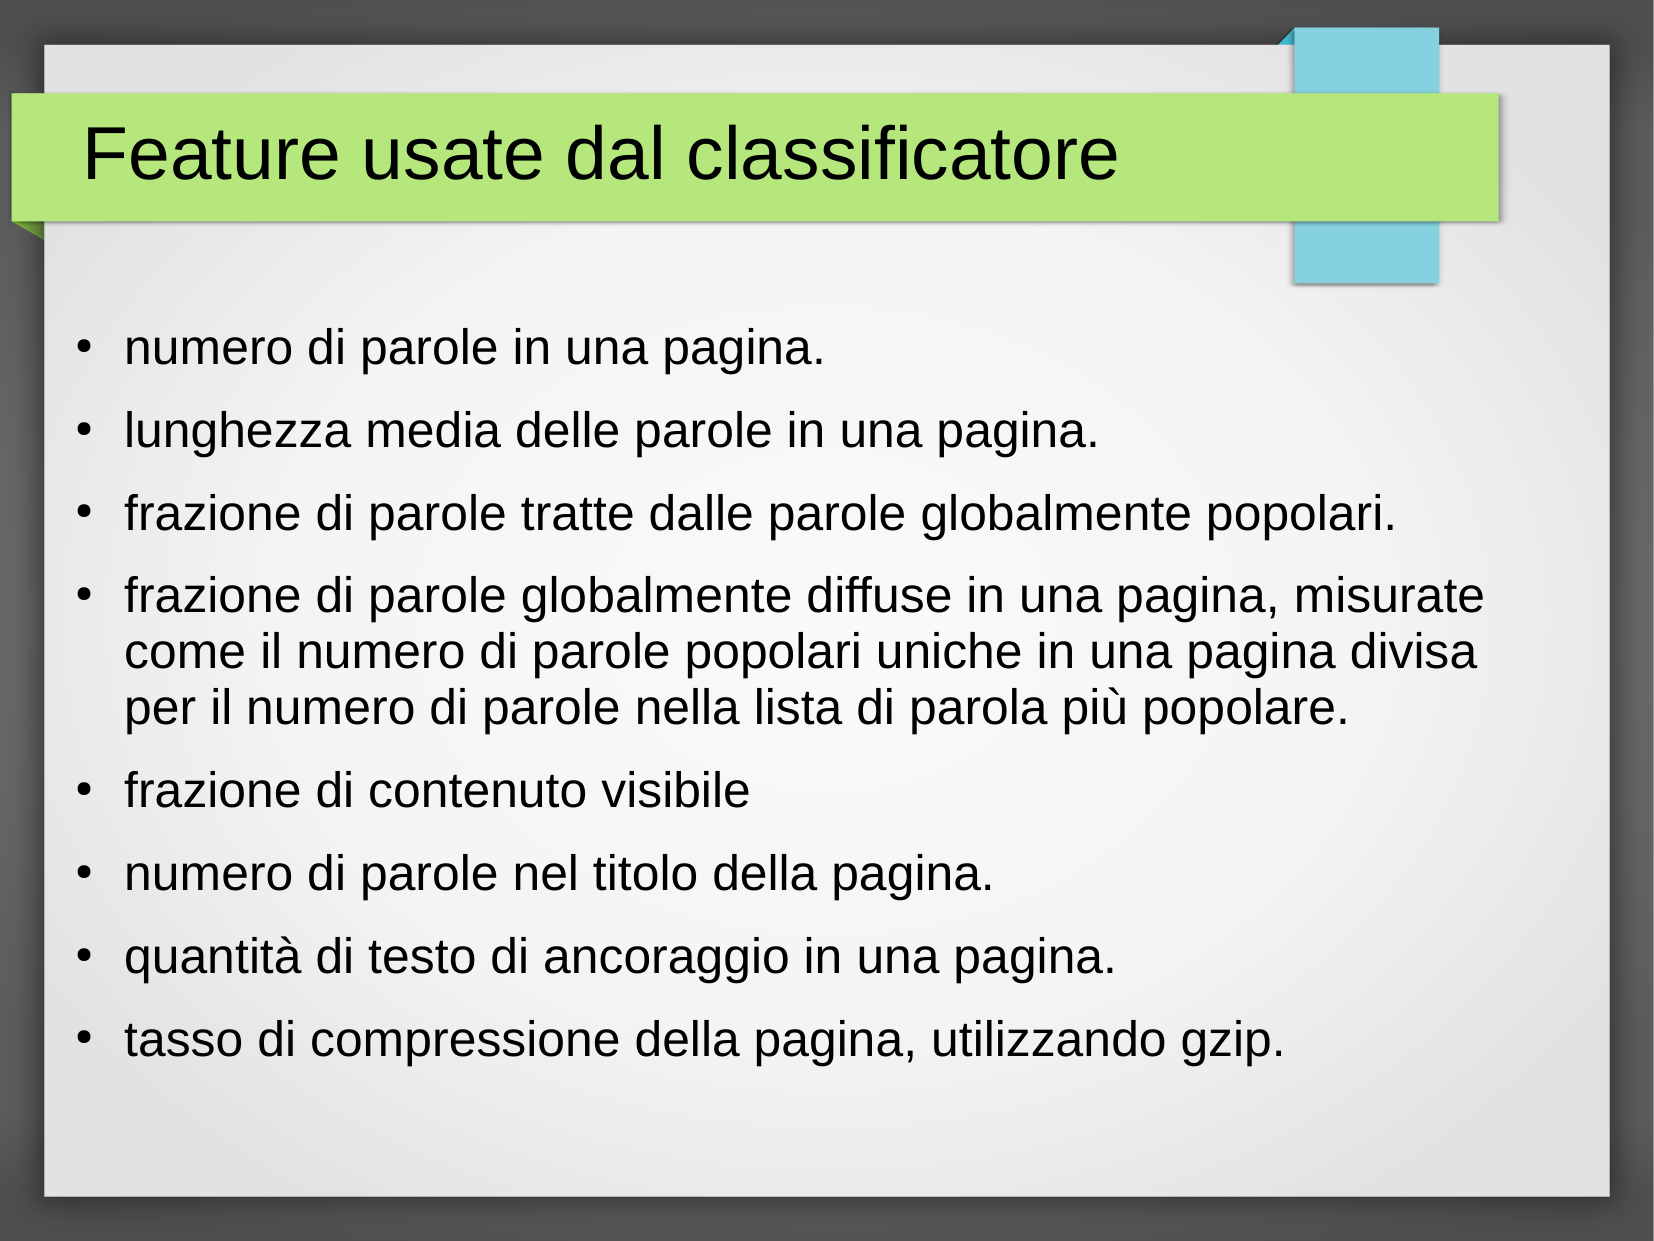

# Feature usate dal classificatore
numero di parole in una pagina.
lunghezza media delle parole in una pagina.
frazione di parole tratte dalle parole globalmente popolari.
frazione di parole globalmente diffuse in una pagina, misurate come il numero di parole popolari uniche in una pagina divisa per il numero di parole nella lista di parola più popolare.
frazione di contenuto visibile
numero di parole nel titolo della pagina.
quantità di testo di ancoraggio in una pagina.
tasso di compressione della pagina, utilizzando gzip.